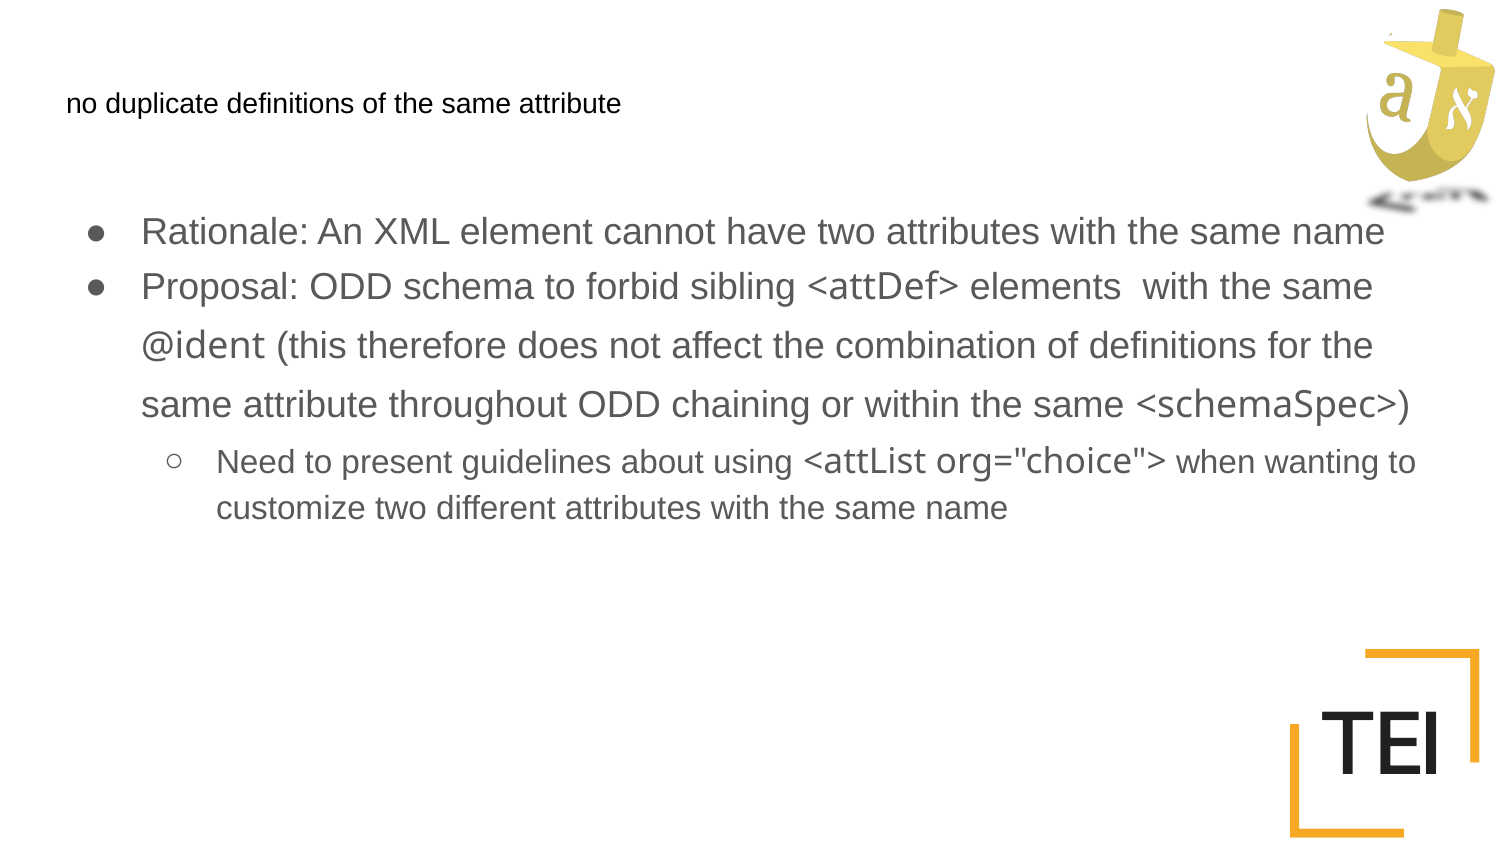

# no duplicate definitions of the same attribute
Rationale: An XML element cannot have two attributes with the same name
Proposal: ODD schema to forbid sibling <attDef> elements with the same @ident (this therefore does not affect the combination of definitions for the same attribute throughout ODD chaining or within the same <schemaSpec>)
Need to present guidelines about using <attList org="choice"> when wanting to customize two different attributes with the same name